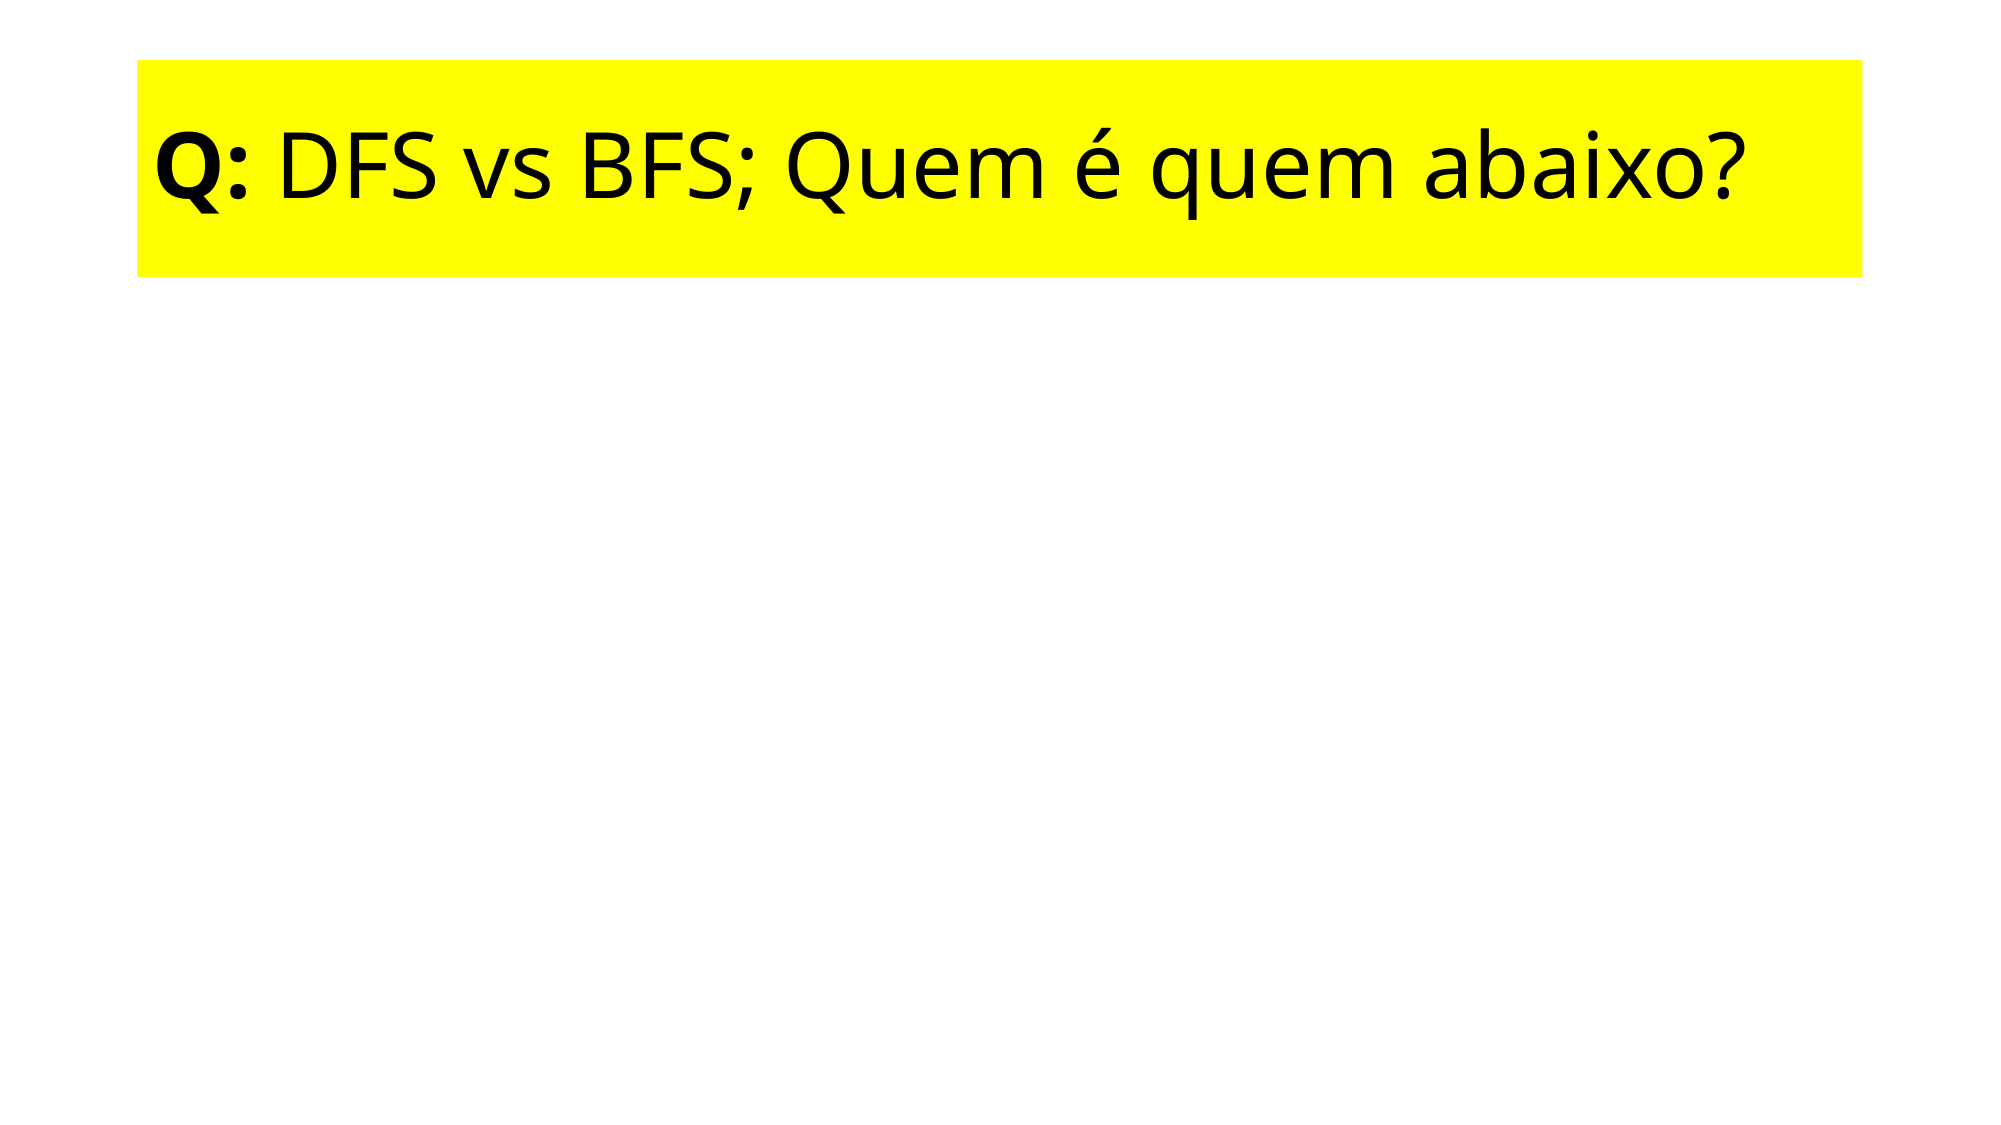

# Q: DFS vs BFS; Quem é quem abaixo?